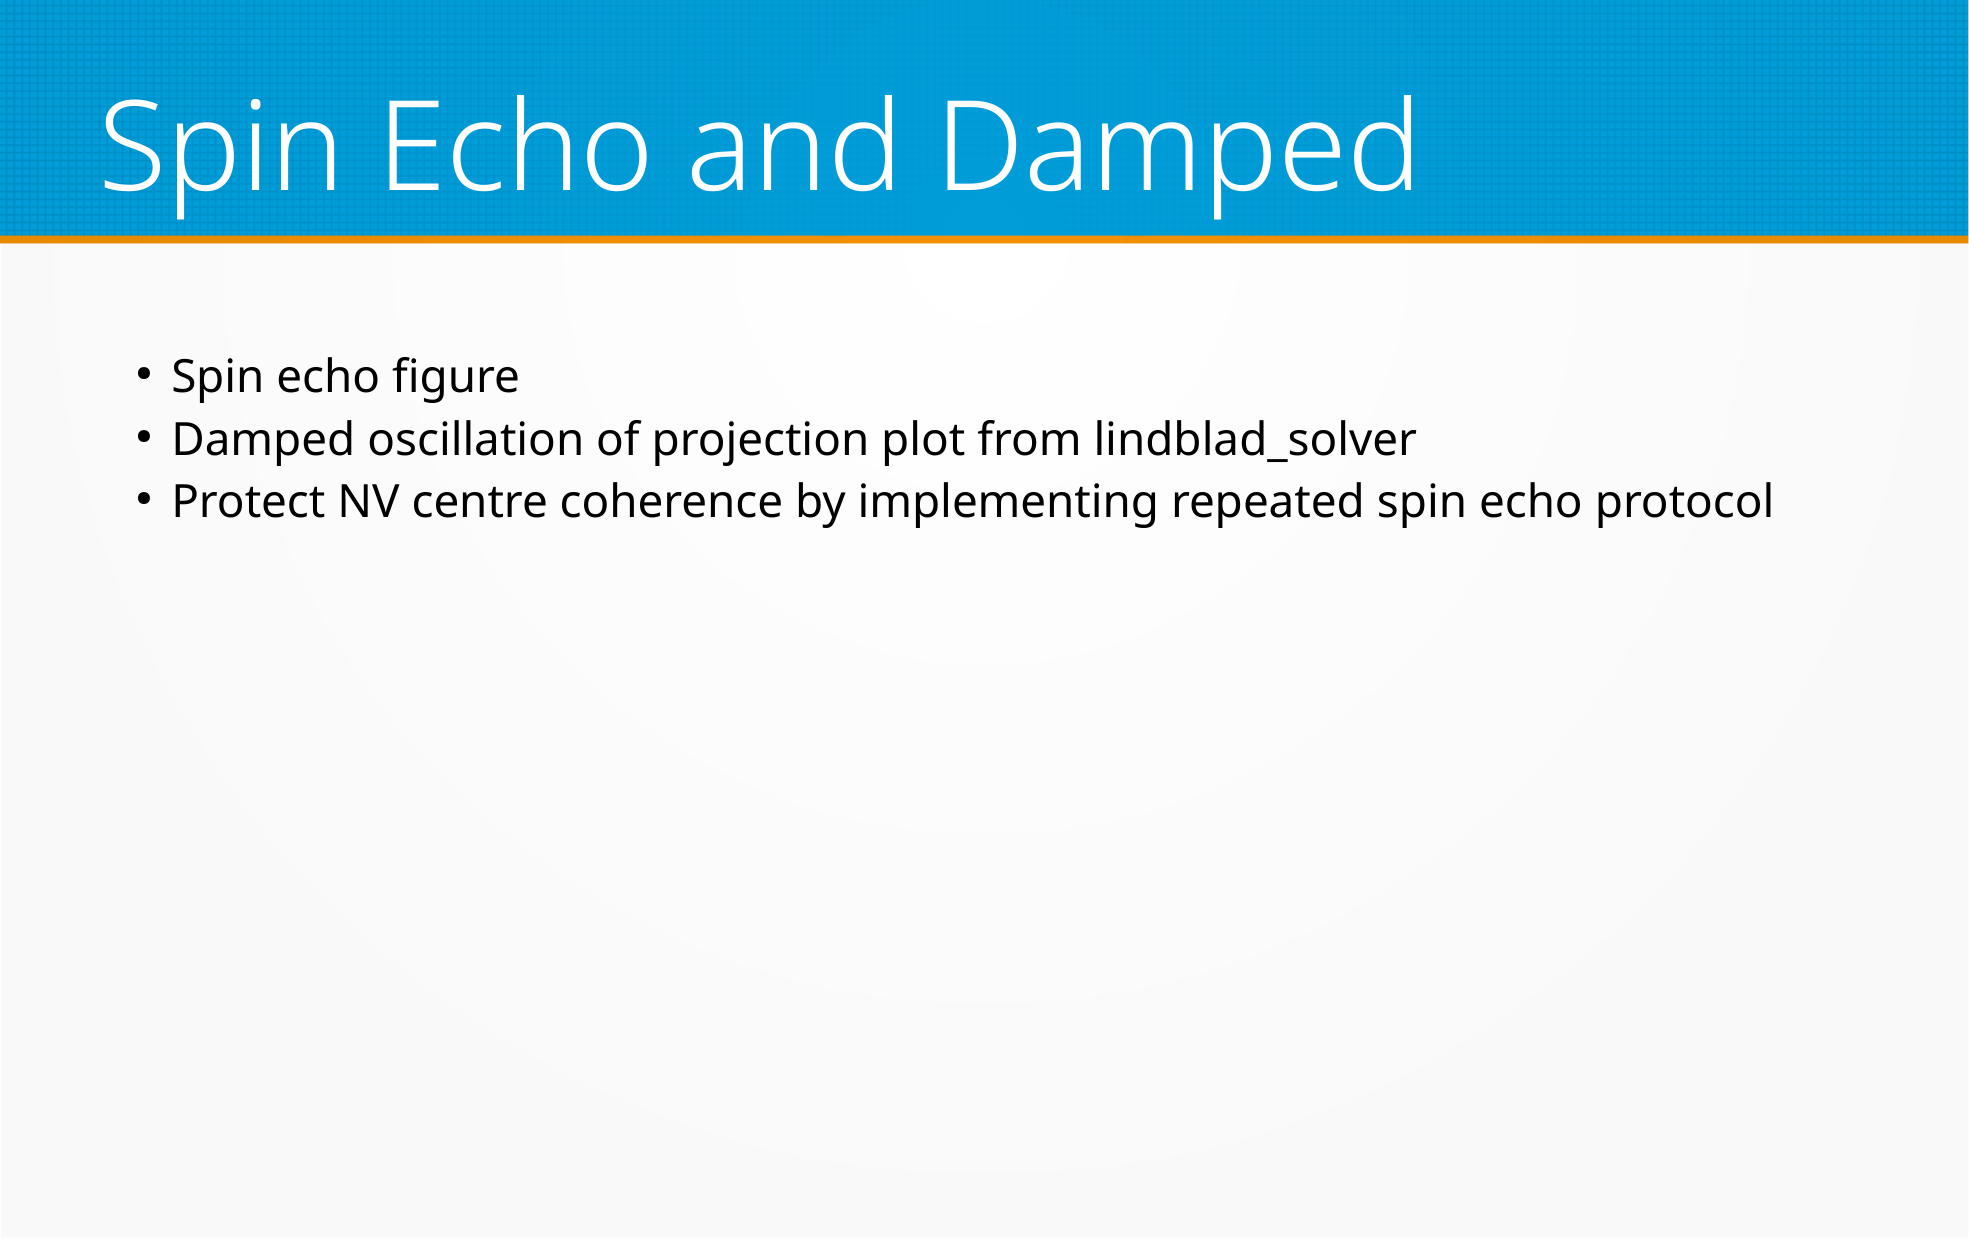

# Spin Echo and Damped
Spin echo figure
Damped oscillation of projection plot from lindblad_solver
Protect NV centre coherence by implementing repeated spin echo protocol